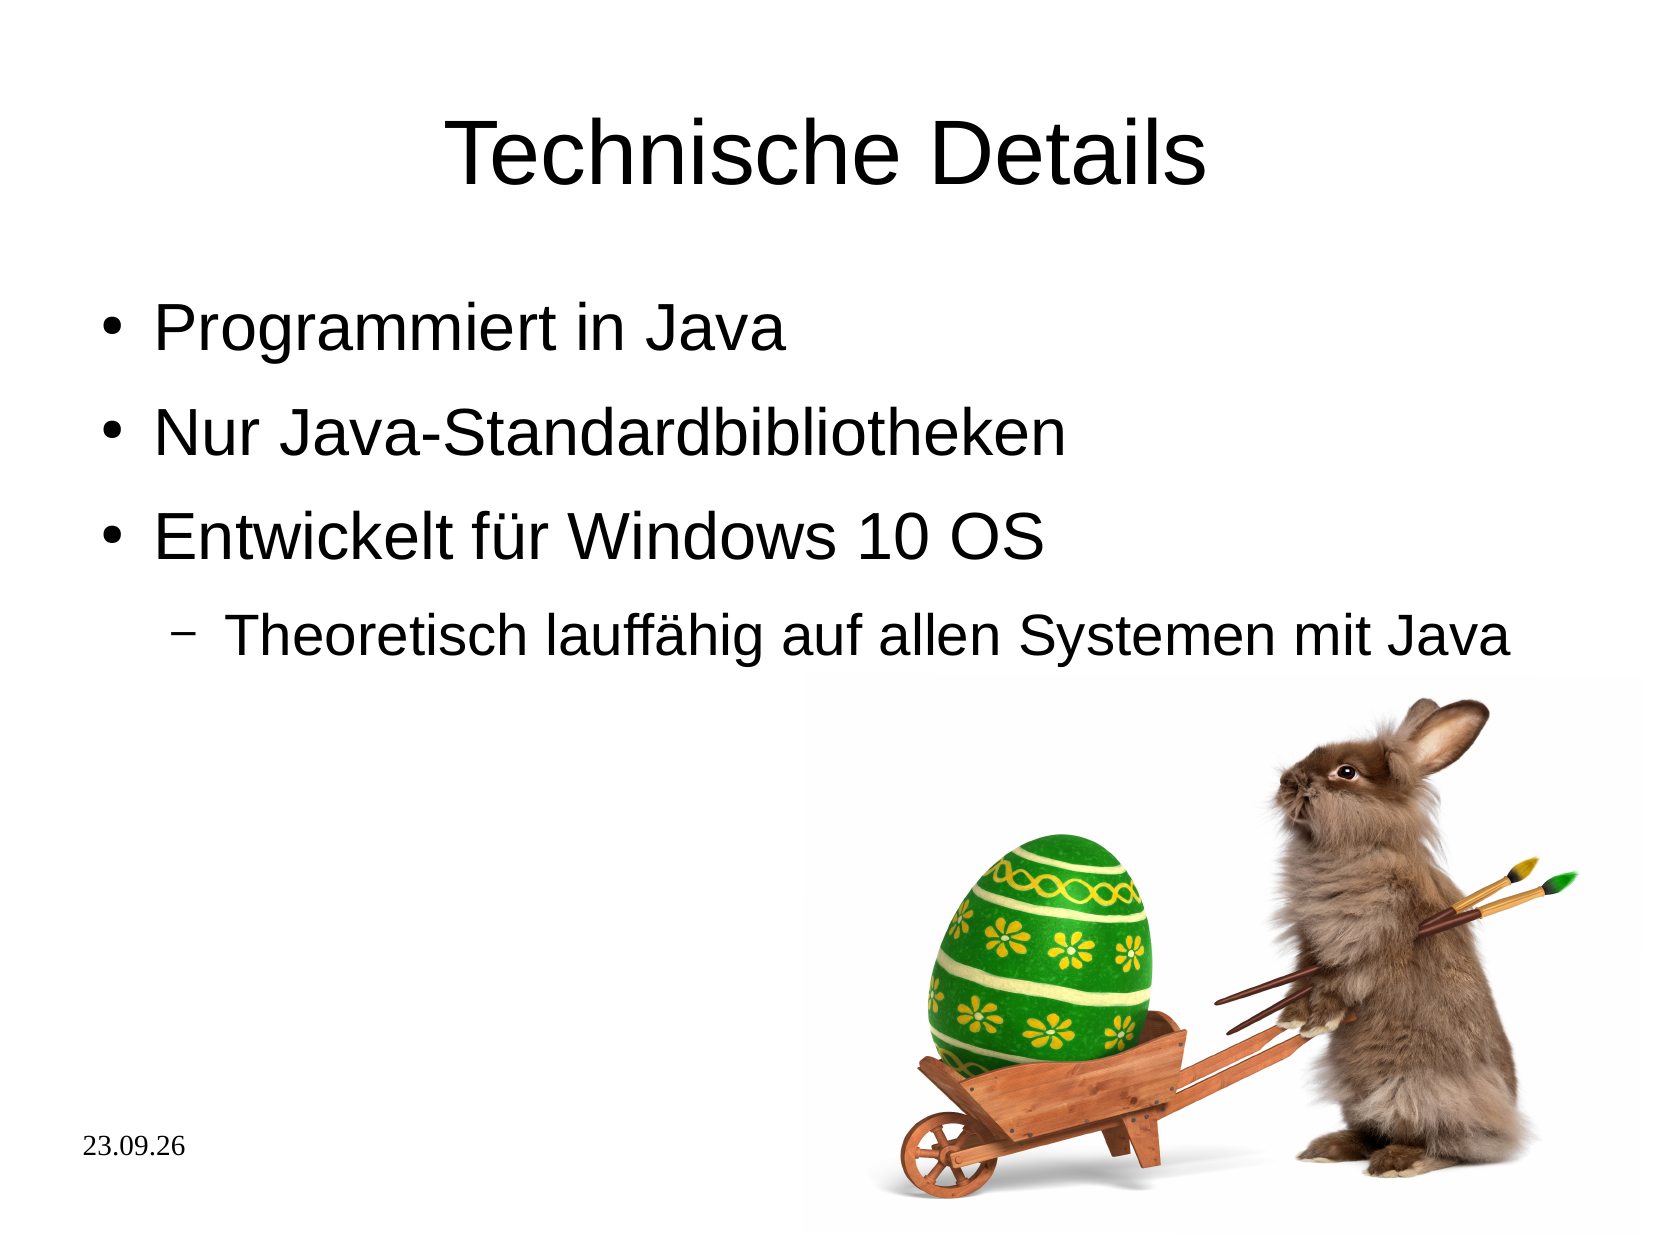

# Technische Details
Programmiert in Java
Nur Java-Standardbibliotheken
Entwickelt für Windows 10 OS
Theoretisch lauffähig auf allen Systemen mit Java